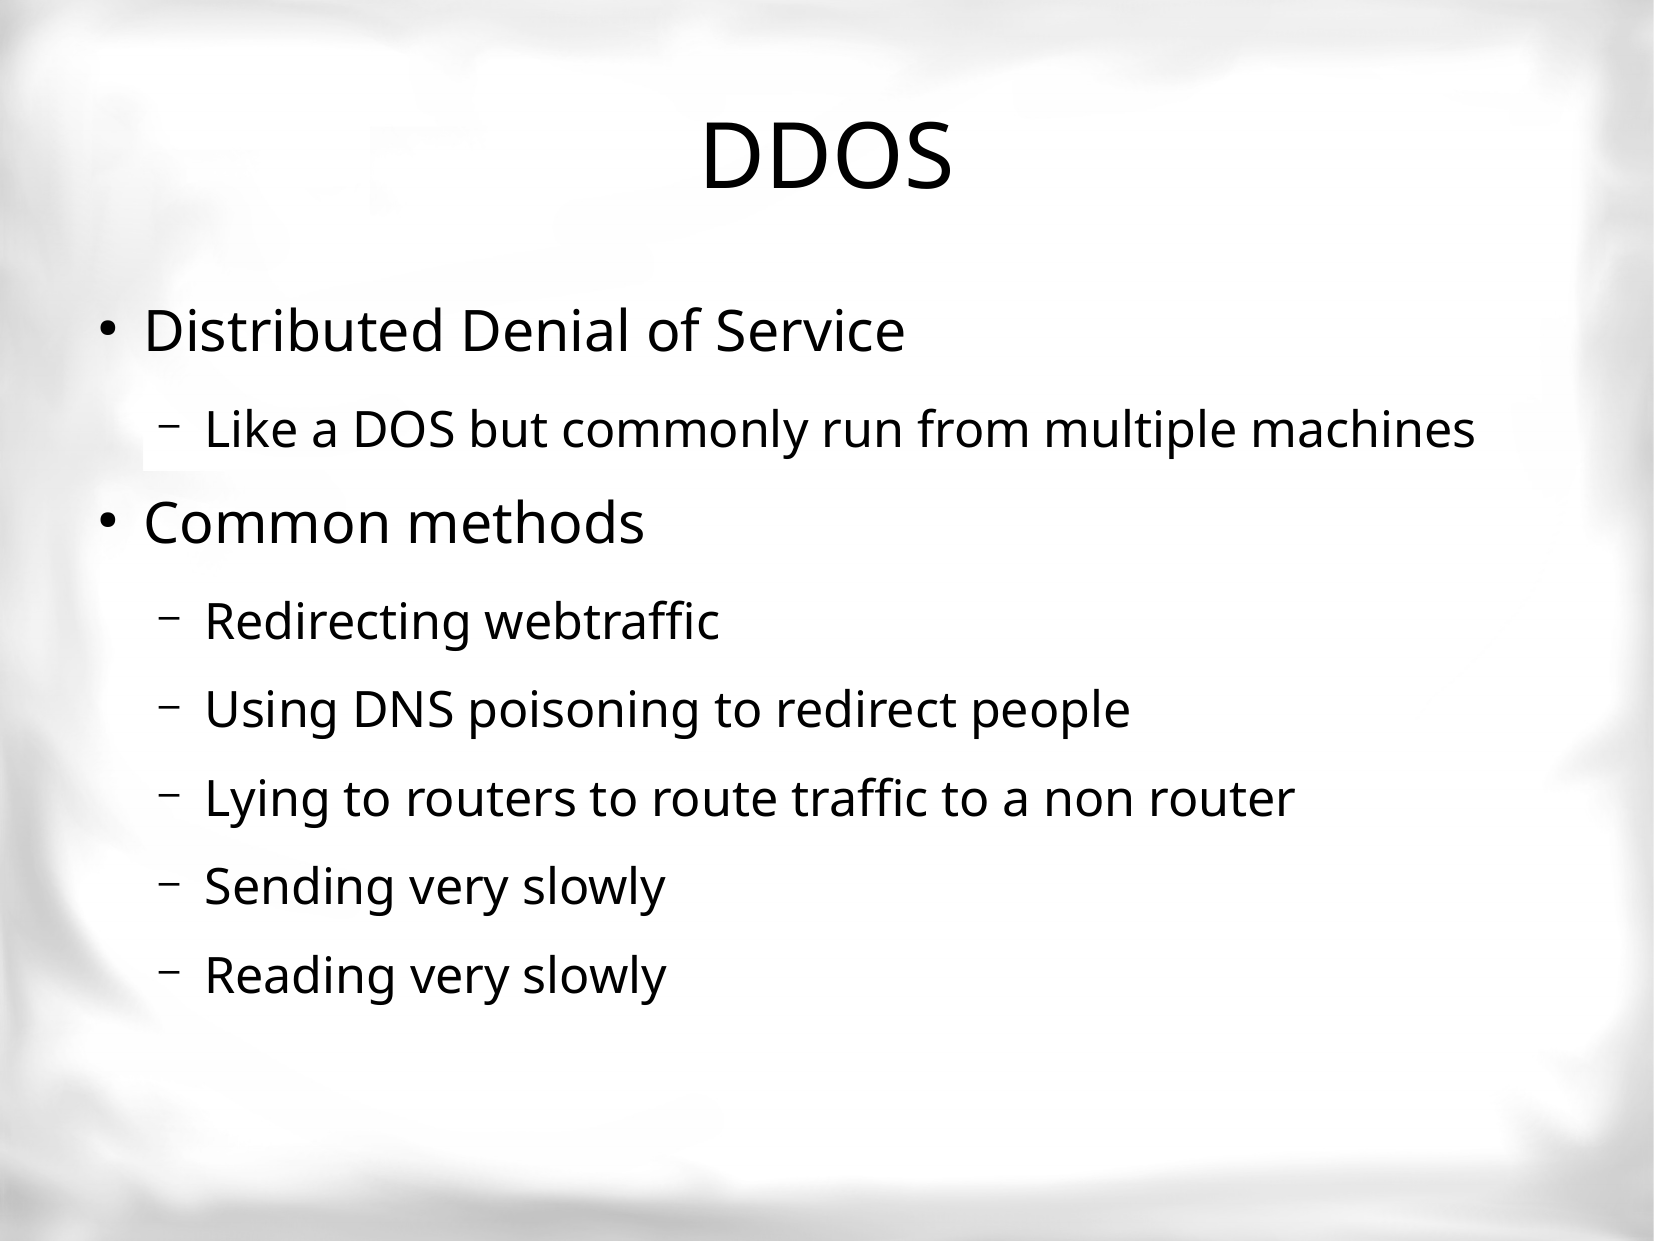

# DDOS
Distributed Denial of Service
Like a DOS but commonly run from multiple machines
Common methods
Redirecting webtraffic
Using DNS poisoning to redirect people
Lying to routers to route traffic to a non router
Sending very slowly
Reading very slowly